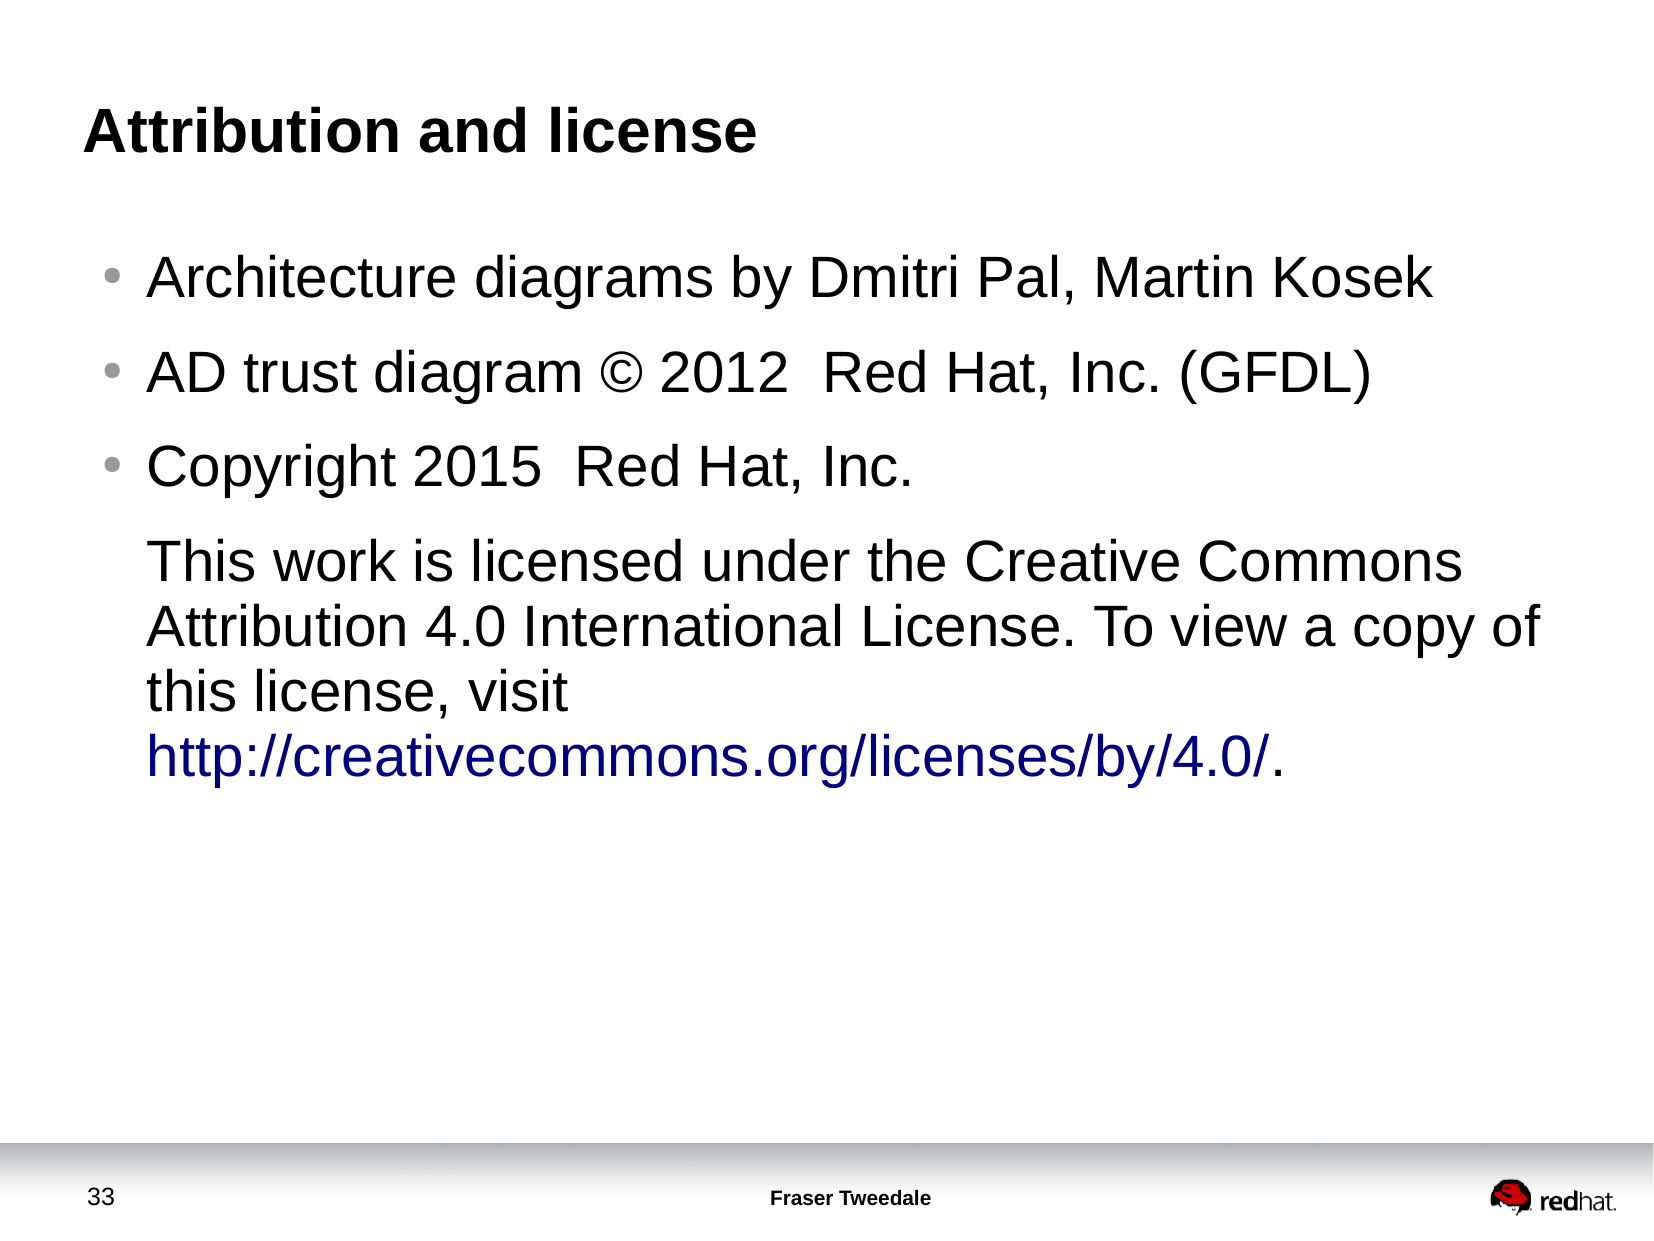

# Attribution and license
Architecture diagrams by Dmitri Pal, Martin Kosek
AD trust diagram © 2012 Red Hat, Inc. (GFDL)
Copyright 2015 Red Hat, Inc.
This work is licensed under the Creative Commons Attribution 4.0 International License. To view a copy of this license, visit http://creativecommons.org/licenses/by/4.0/.